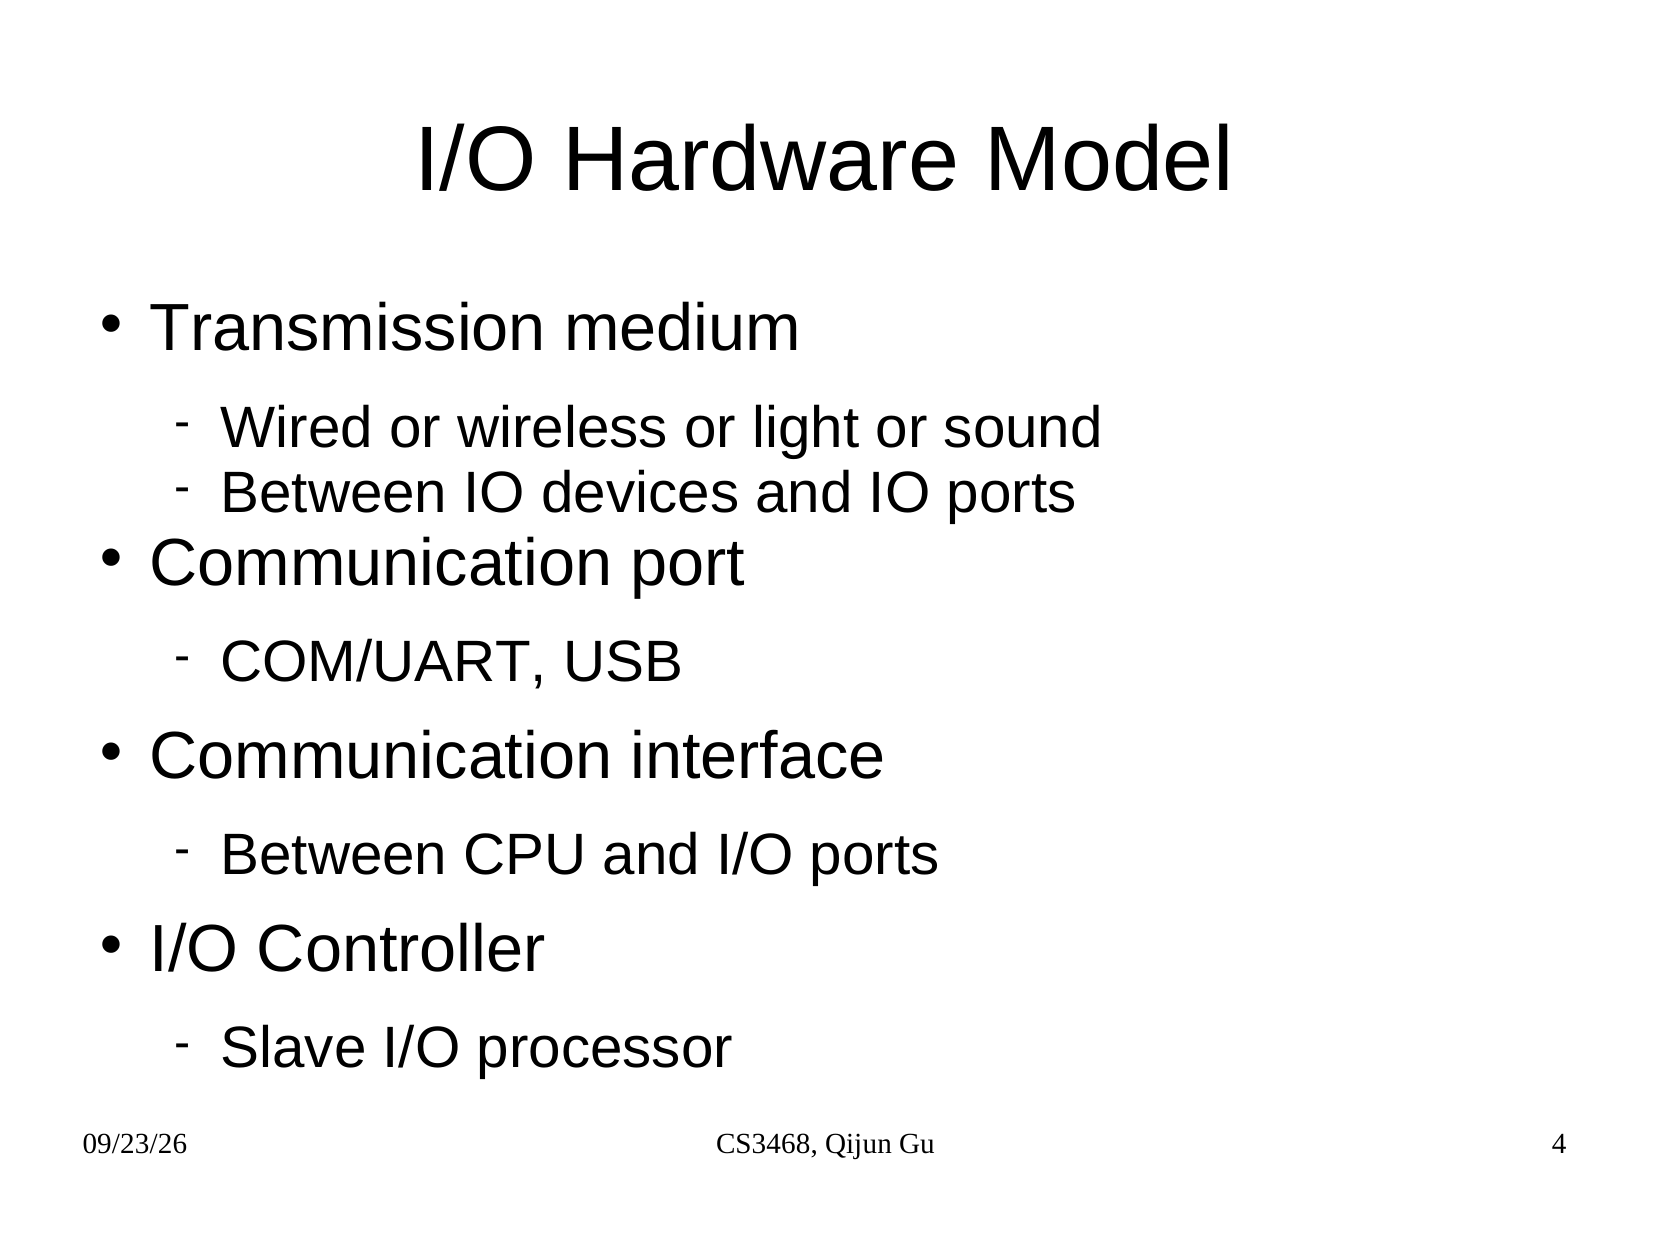

# I/O Hardware Model
Transmission medium
Wired or wireless or light or sound
Between IO devices and IO ports
Communication port
COM/UART, USB
Communication interface
Between CPU and I/O ports
I/O Controller
Slave I/O processor
CS3468, Qijun Gu
4